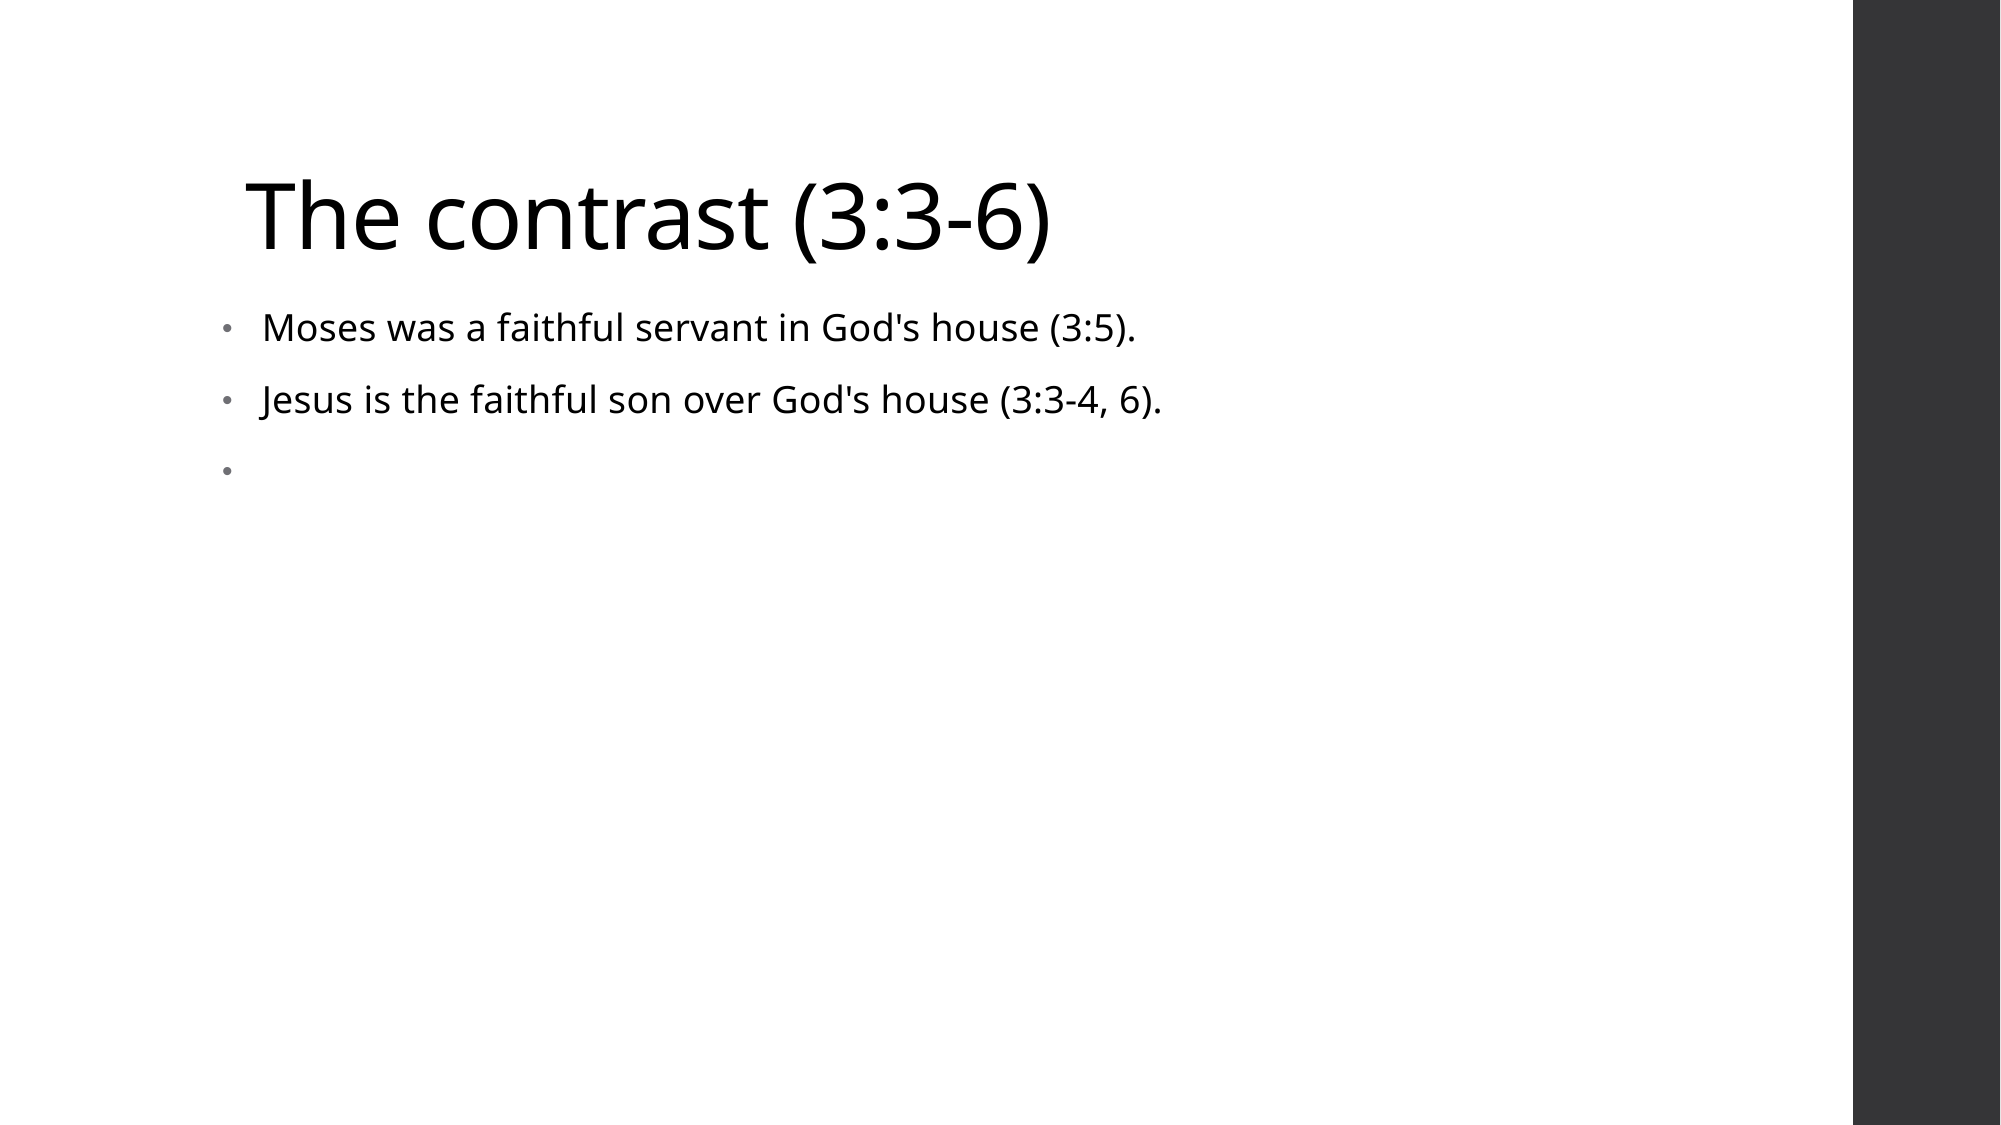

# The contrast (3:3-6)
 Moses was a faithful servant in God's house (3:5).
 Jesus is the faithful son over God's house (3:3-4, 6).